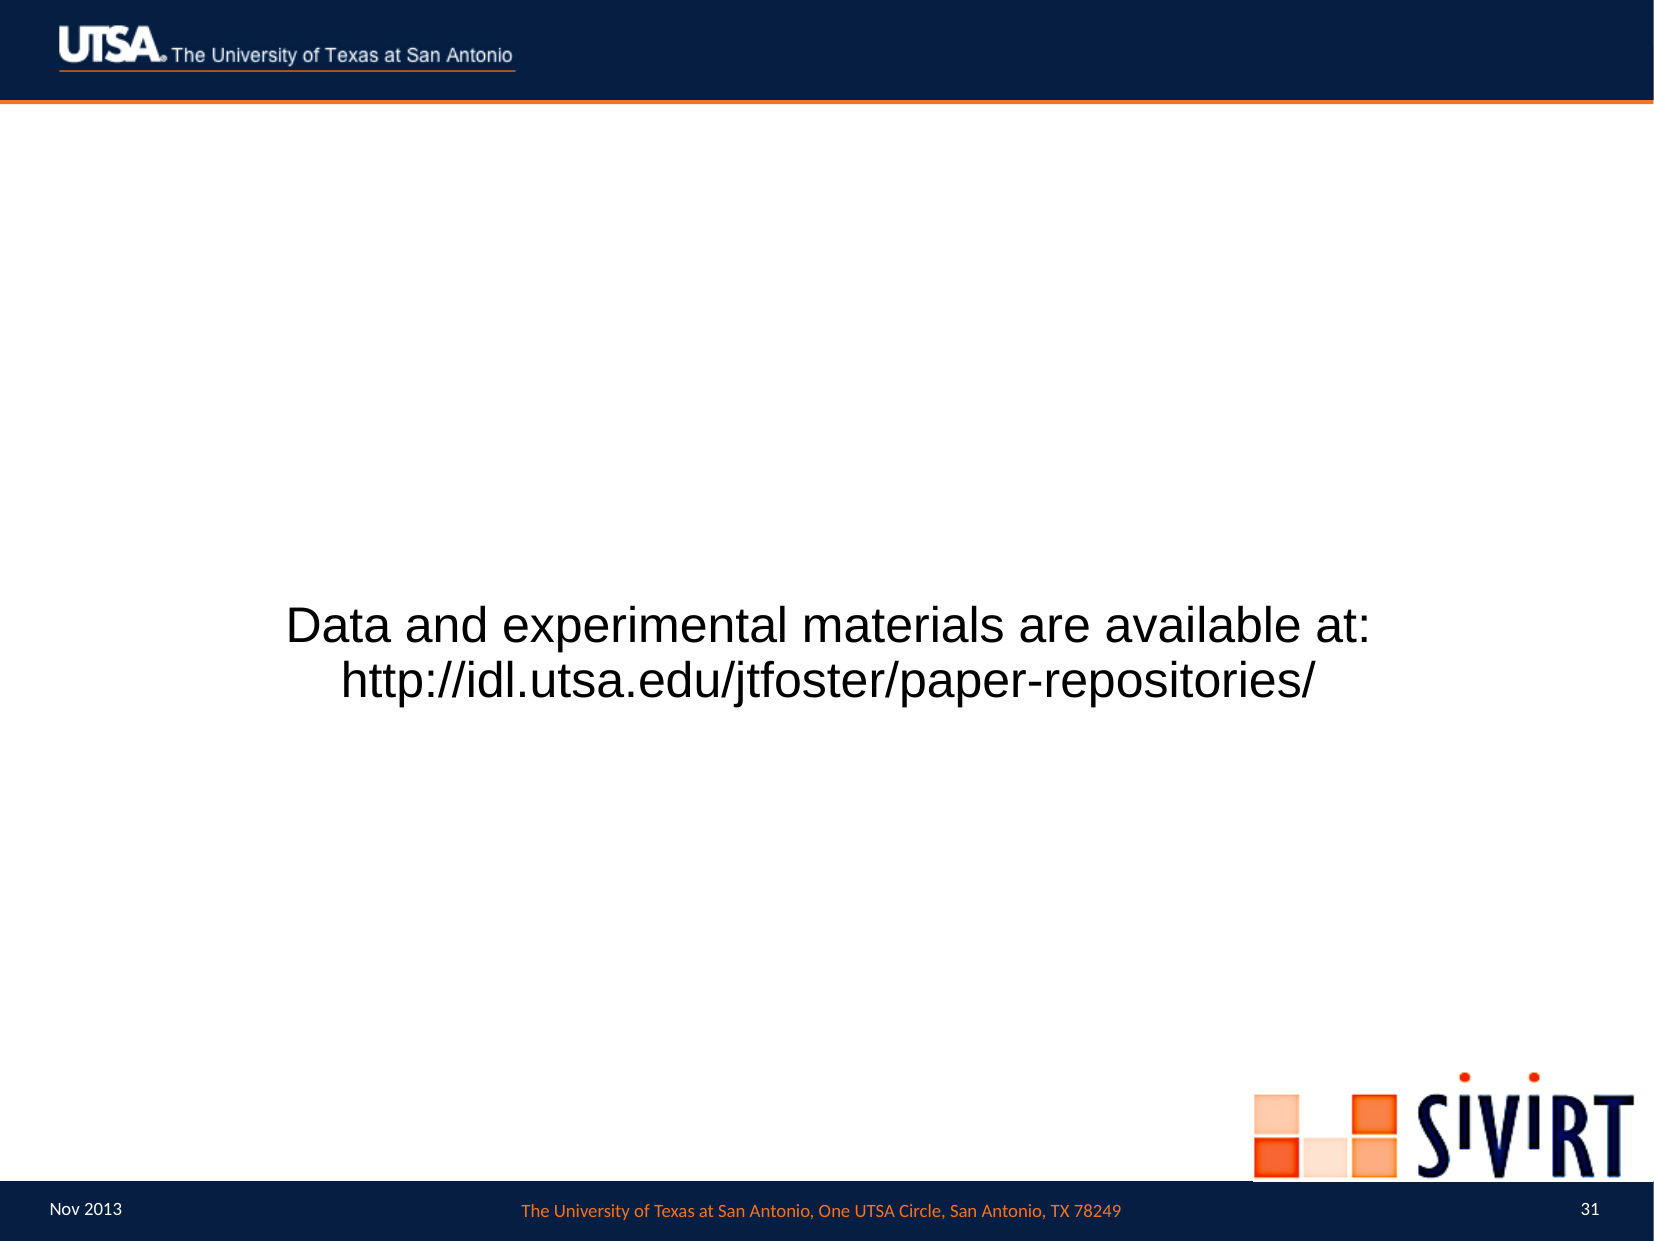

Data and experimental materials are available at:
http://idl.utsa.edu/jtfoster/paper-repositories/